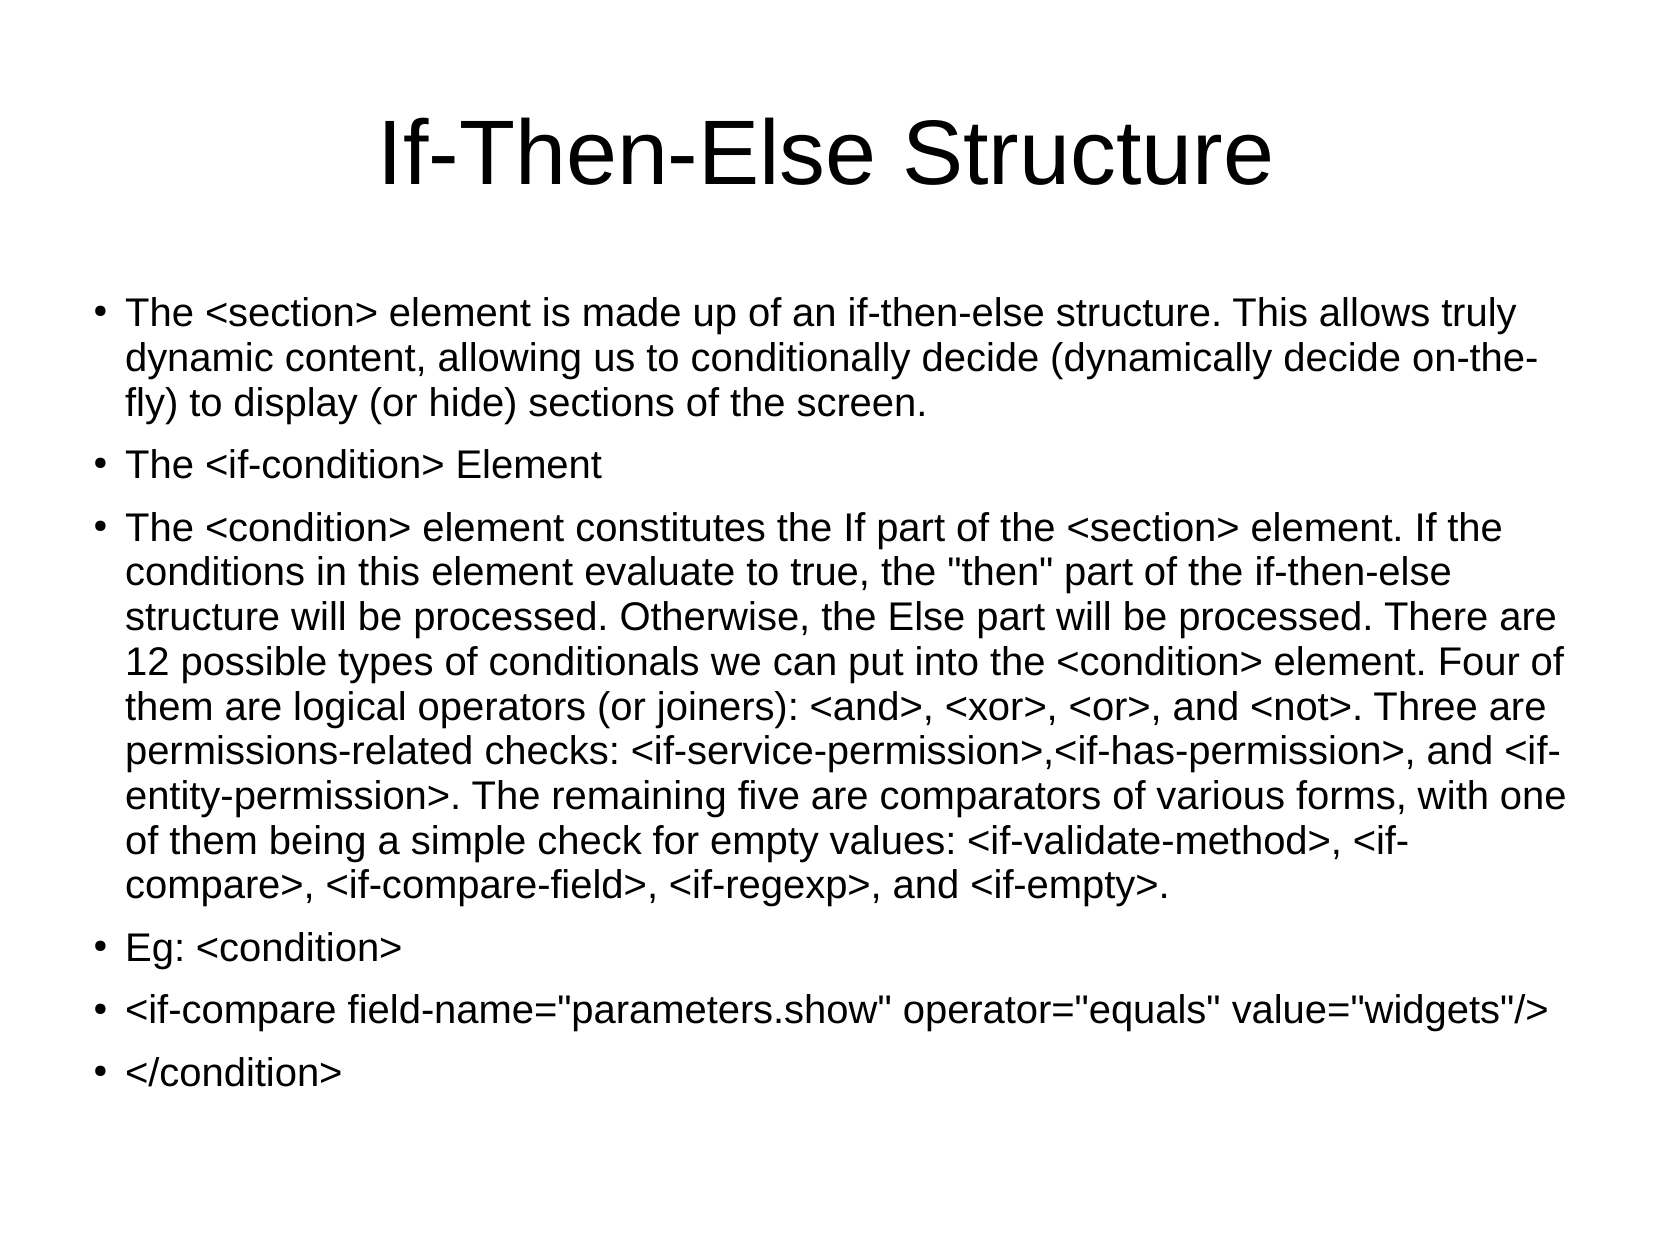

# If-Then-Else Structure
The <section> element is made up of an if-then-else structure. This allows truly dynamic content, allowing us to conditionally decide (dynamically decide on-the-fly) to display (or hide) sections of the screen.
The <if-condition> Element
The <condition> element constitutes the If part of the <section> element. If the conditions in this element evaluate to true, the "then" part of the if-then-else structure will be processed. Otherwise, the Else part will be processed. There are 12 possible types of conditionals we can put into the <condition> element. Four of them are logical operators (or joiners): <and>, <xor>, <or>, and <not>. Three are permissions-related checks: <if-service-permission>,<if-has-permission>, and <if-entity-permission>. The remaining five are comparators of various forms, with one of them being a simple check for empty values: <if-validate-method>, <if-compare>, <if-compare-field>, <if-regexp>, and <if-empty>.
Eg: <condition>
<if-compare field-name="parameters.show" operator="equals" value="widgets"/>
</condition>